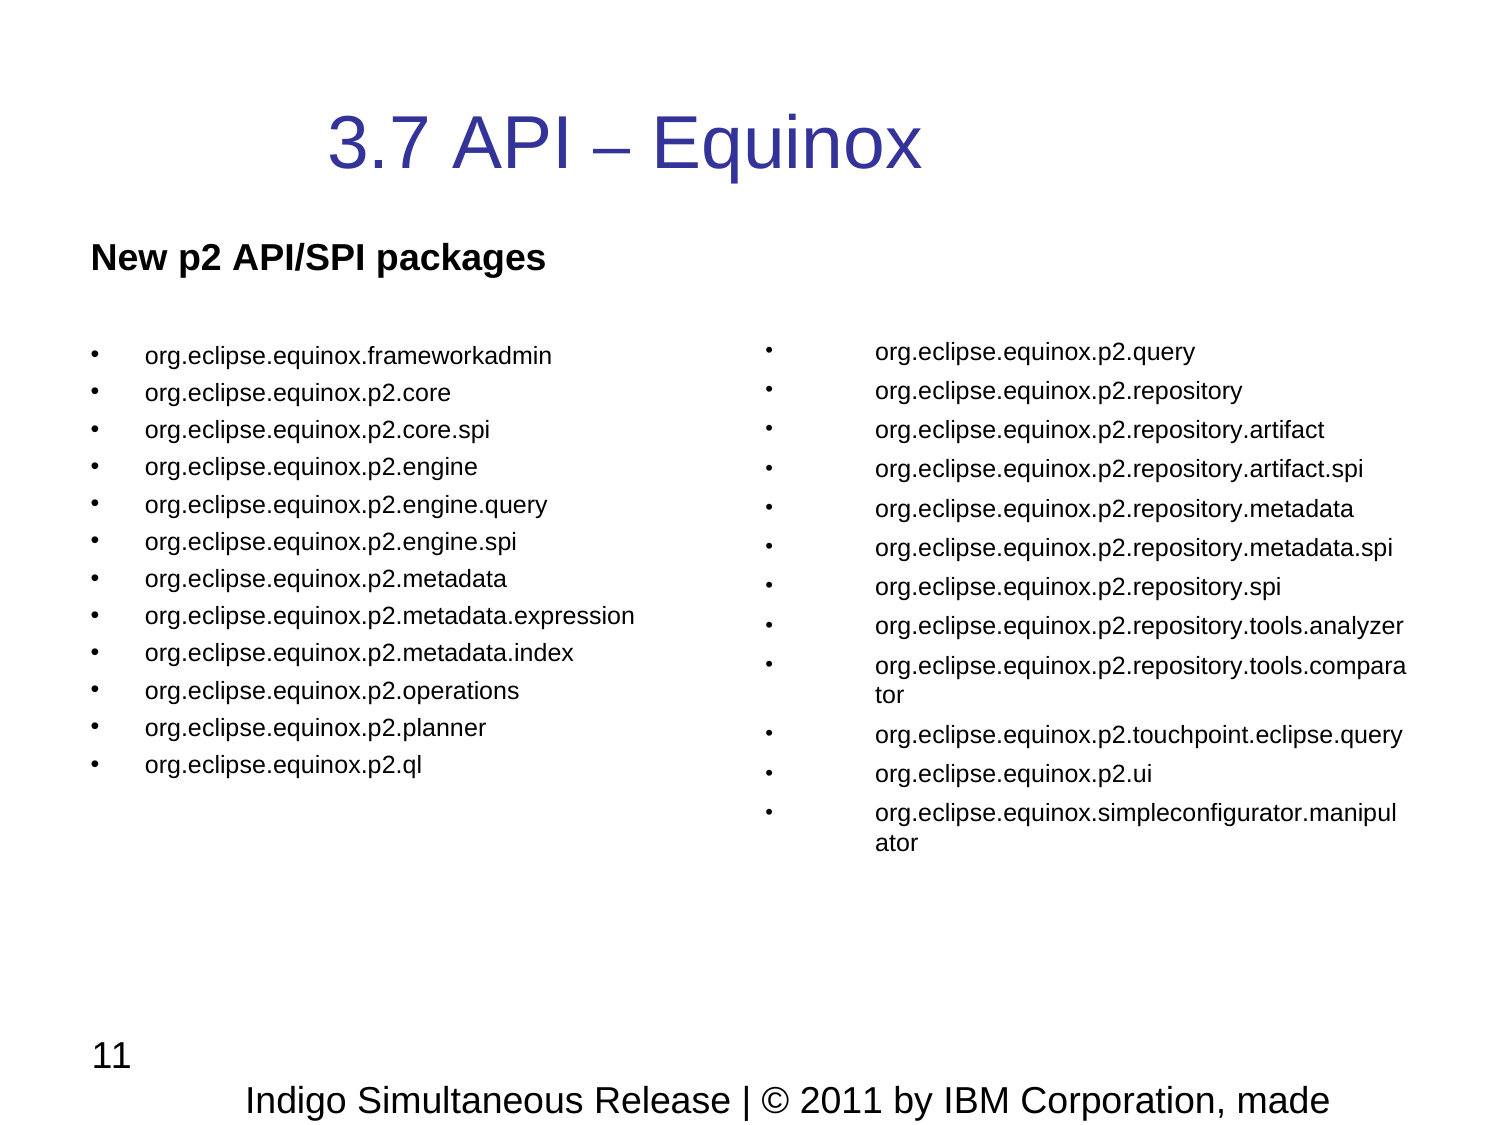

# 3.7 API – Equinox
New p2 API/SPI packages
org.eclipse.equinox.frameworkadmin
org.eclipse.equinox.p2.core
org.eclipse.equinox.p2.core.spi
org.eclipse.equinox.p2.engine
org.eclipse.equinox.p2.engine.query
org.eclipse.equinox.p2.engine.spi
org.eclipse.equinox.p2.metadata
org.eclipse.equinox.p2.metadata.expression
org.eclipse.equinox.p2.metadata.index
org.eclipse.equinox.p2.operations
org.eclipse.equinox.p2.planner
org.eclipse.equinox.p2.ql
org.eclipse.equinox.p2.query
org.eclipse.equinox.p2.repository
org.eclipse.equinox.p2.repository.artifact
org.eclipse.equinox.p2.repository.artifact.spi
org.eclipse.equinox.p2.repository.metadata
org.eclipse.equinox.p2.repository.metadata.spi
org.eclipse.equinox.p2.repository.spi
org.eclipse.equinox.p2.repository.tools.analyzer
org.eclipse.equinox.p2.repository.tools.comparator
org.eclipse.equinox.p2.touchpoint.eclipse.query
org.eclipse.equinox.p2.ui
org.eclipse.equinox.simpleconfigurator.manipulator
11